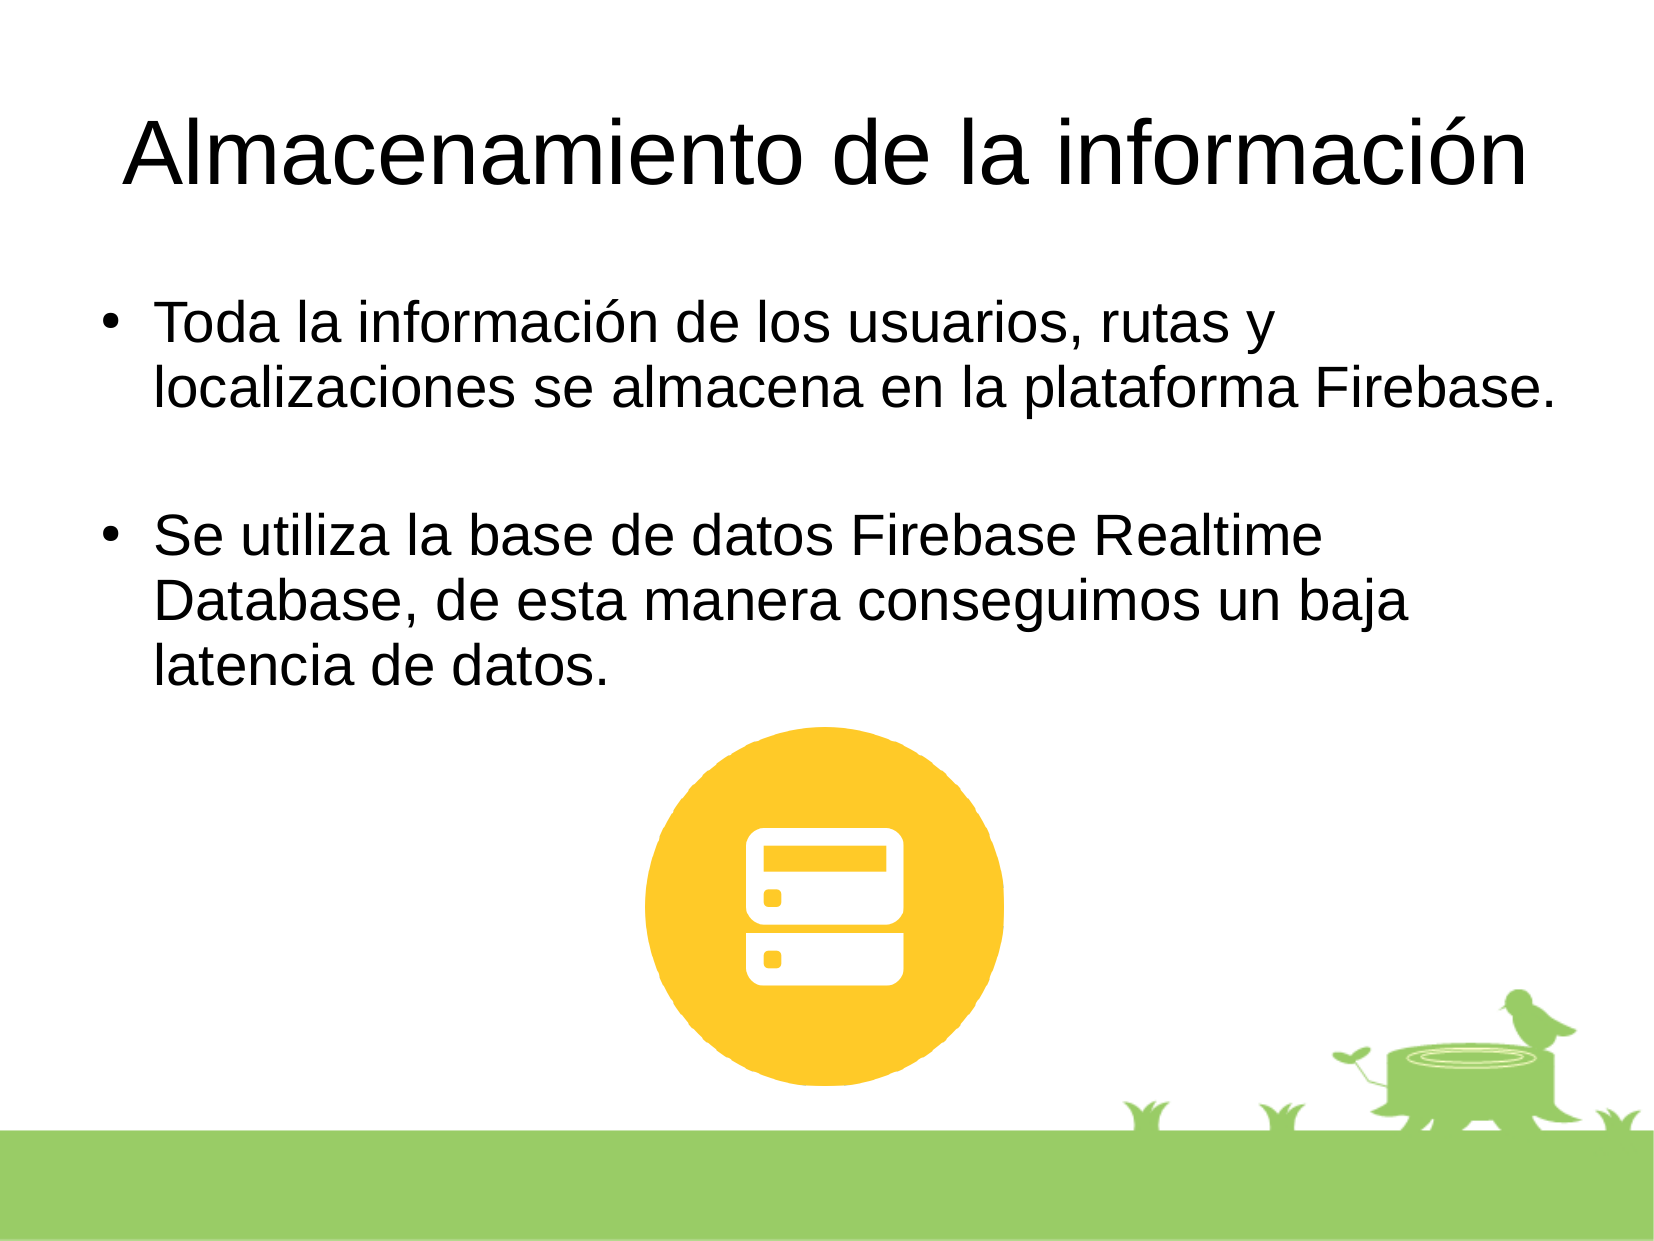

# Almacenamiento de la información
Toda la información de los usuarios, rutas y localizaciones se almacena en la plataforma Firebase.
Se utiliza la base de datos Firebase Realtime Database, de esta manera conseguimos un baja latencia de datos.